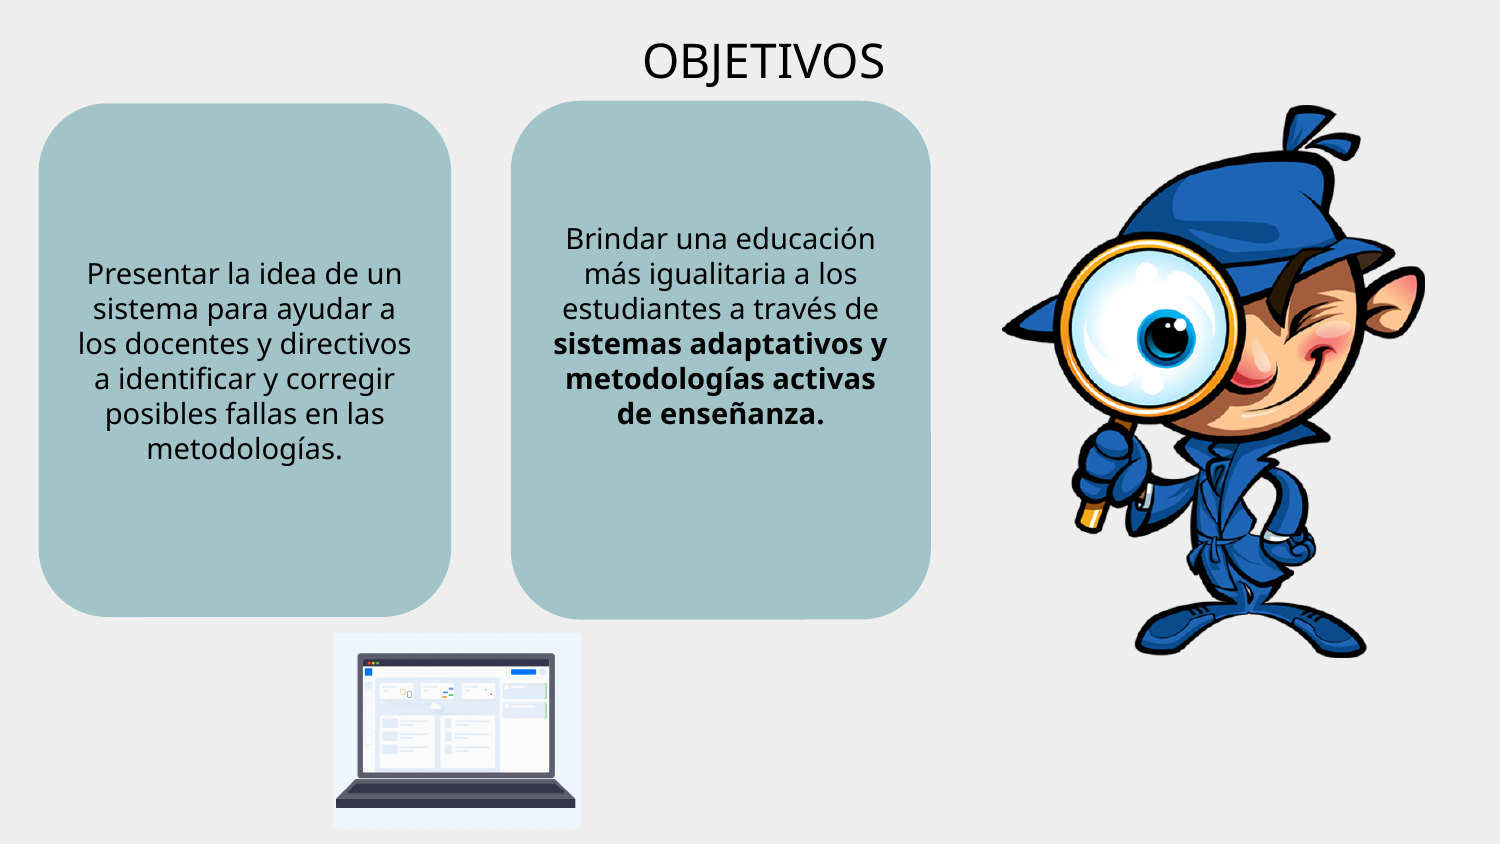

OBJETIVOS
Brindar una educación más igualitaria a los estudiantes a través de sistemas adaptativos y metodologías activas de enseñanza.
Presentar la idea de un sistema para ayudar a los docentes y directivos a identificar y corregir posibles fallas en las metodologías.